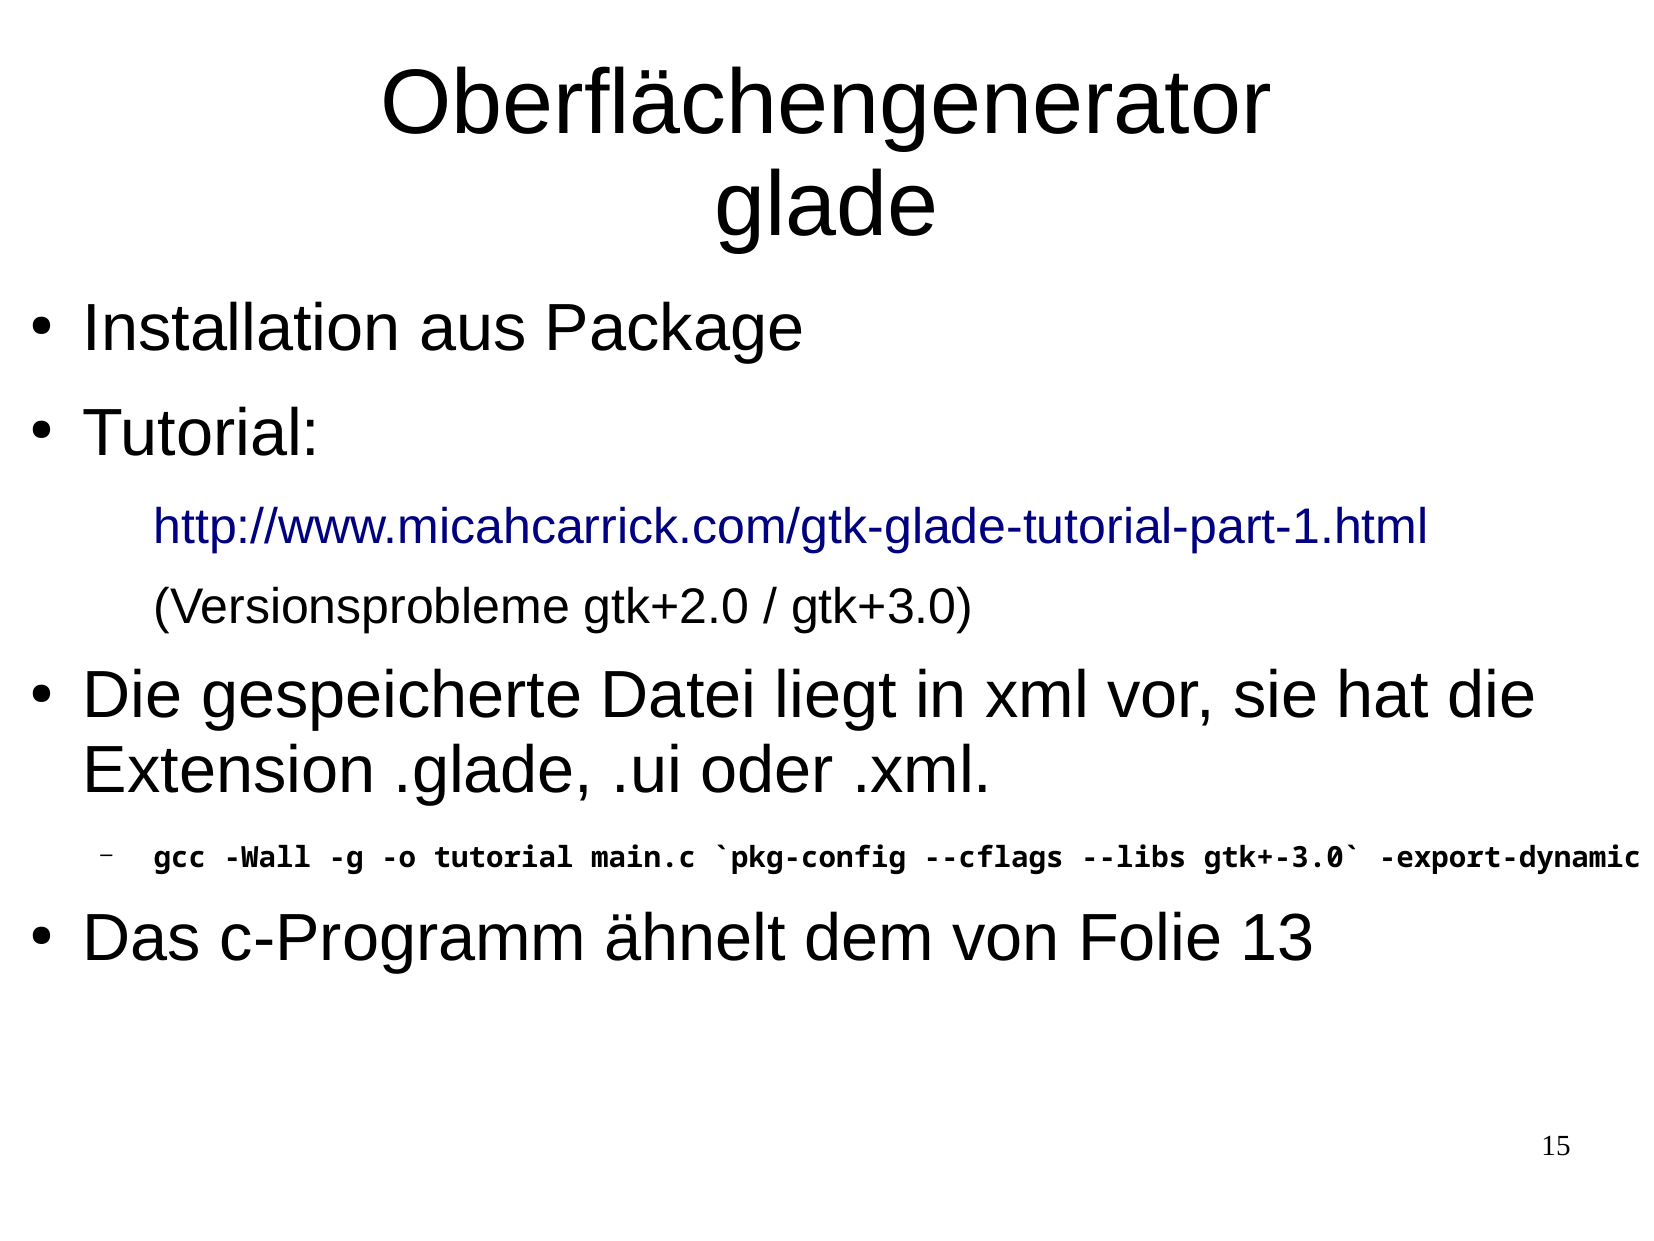

# Oberflächengenerator glade
Installation aus Package
Tutorial:
http://www.micahcarrick.com/gtk-glade-tutorial-part-1.html
(Versionsprobleme gtk+2.0 / gtk+3.0)
Die gespeicherte Datei liegt in xml vor, sie hat die Extension .glade, .ui oder .xml.
gcc -Wall -g -o tutorial main.c `pkg-config --cflags --libs gtk+-3.0` -export-dynamic
Das c-Programm ähnelt dem von Folie 13
15